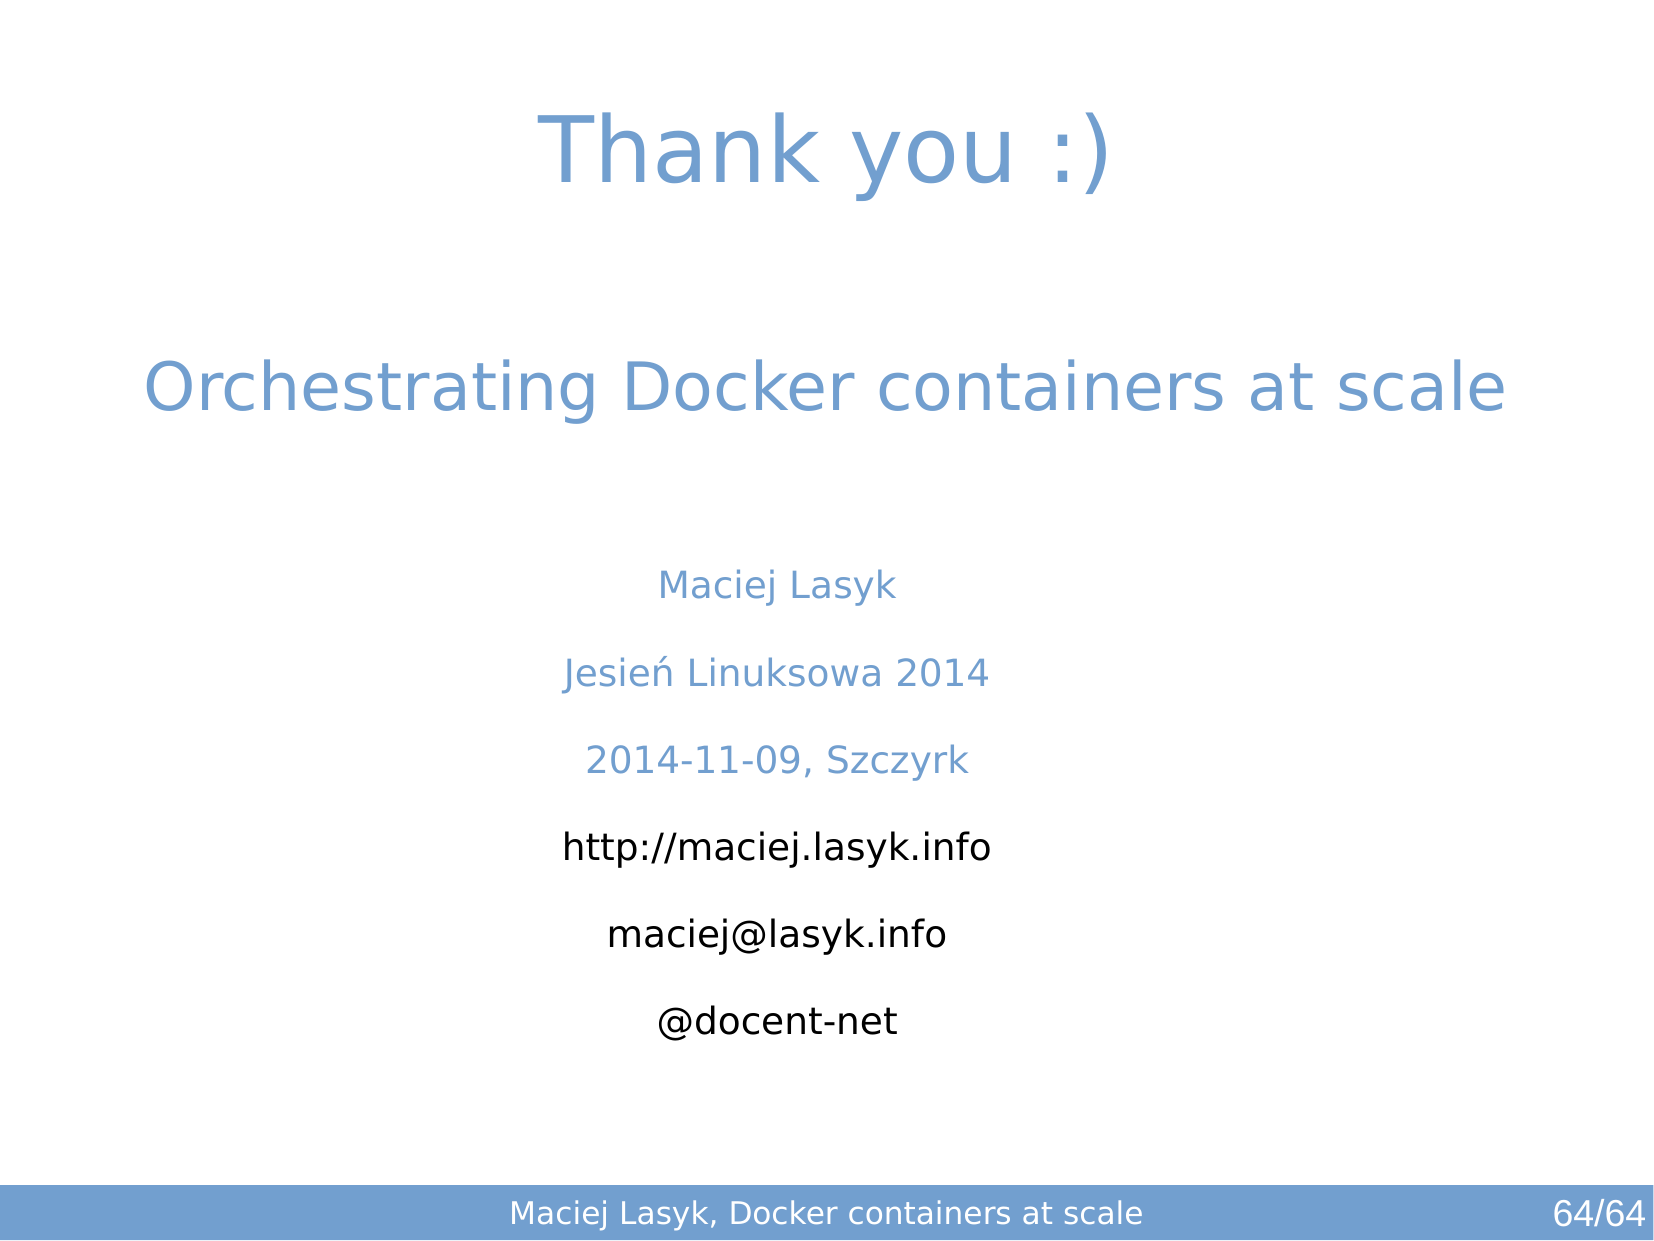

Thank you :)
Orchestrating Docker containers at scale
Maciej Lasyk
Jesień Linuksowa 2014
2014-11-09, Szczyrk
http://maciej.lasyk.info
maciej@lasyk.info
@docent-net
 64/64
Maciej Lasyk, Docker containers at scale